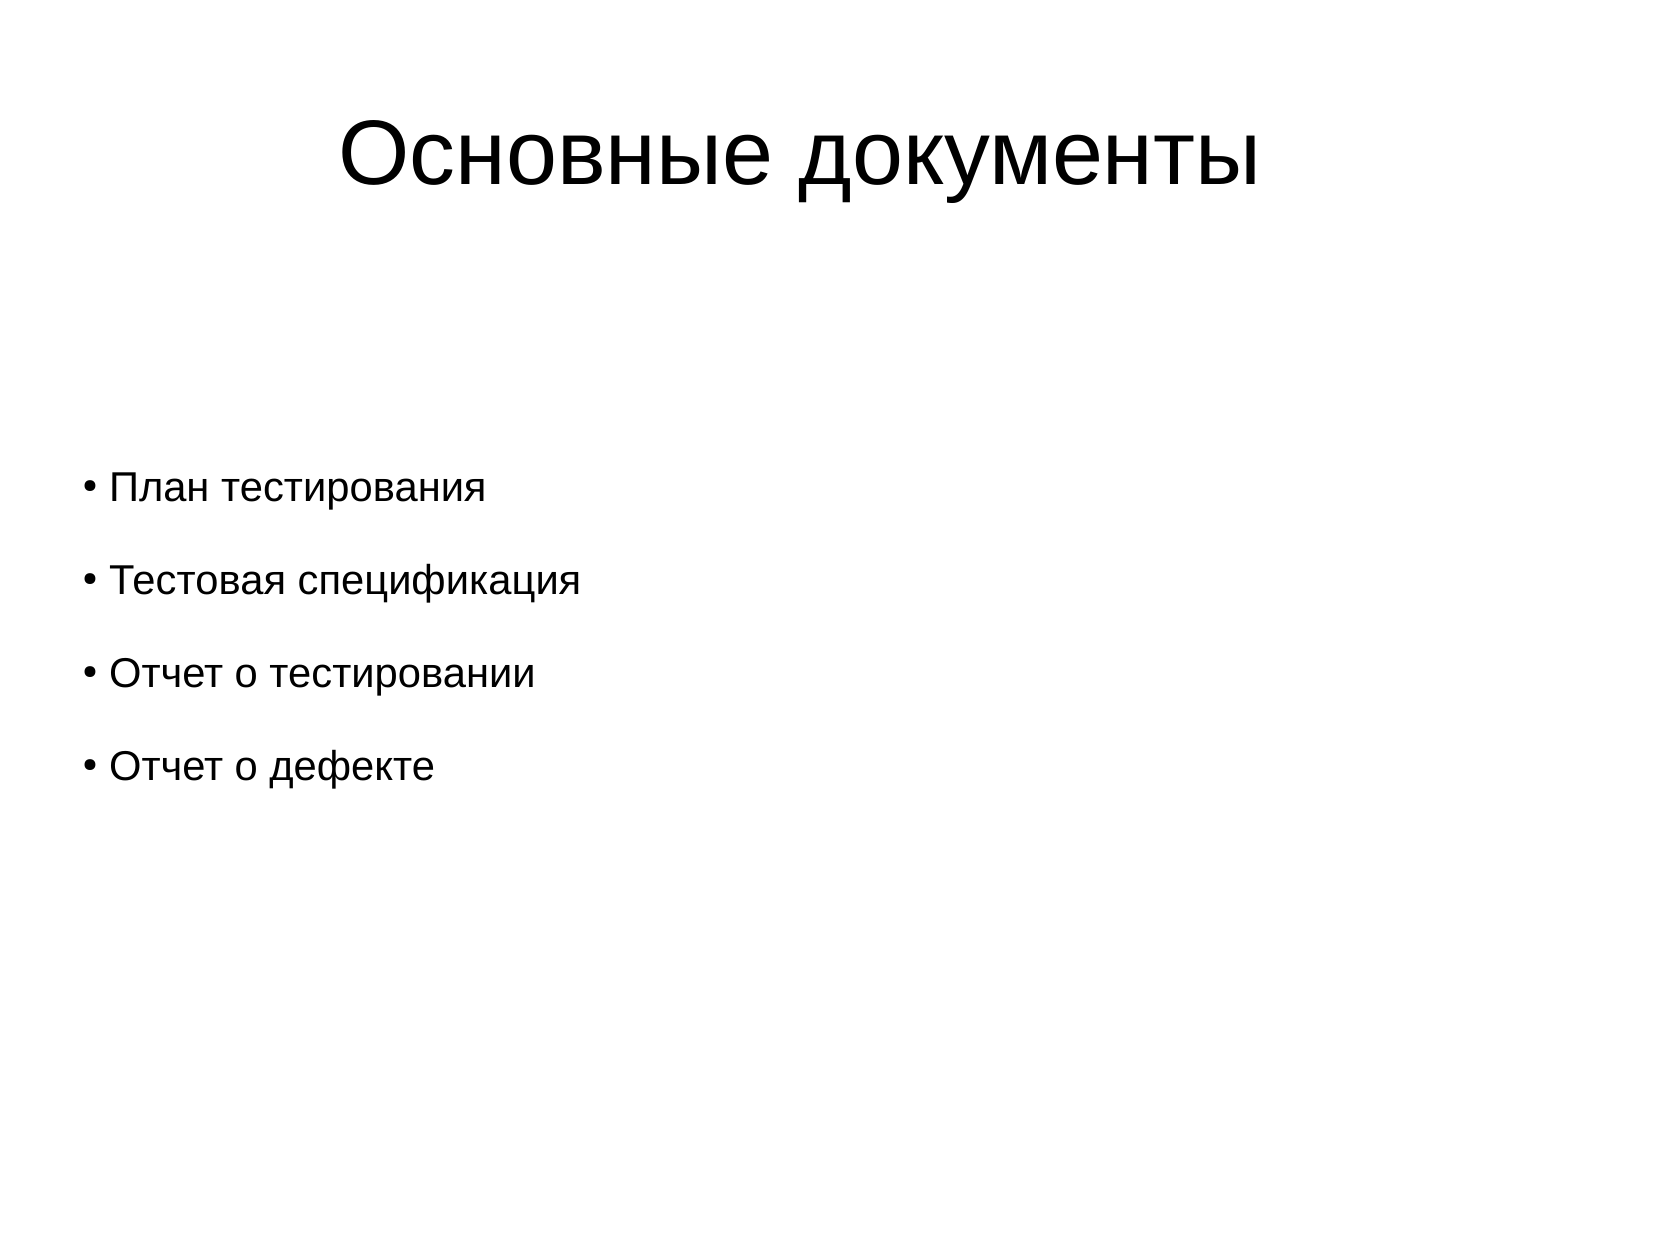

# Основные документы
 План тестирования
 Тестовая спецификация
 Отчет о тестировании
 Отчет о дефекте